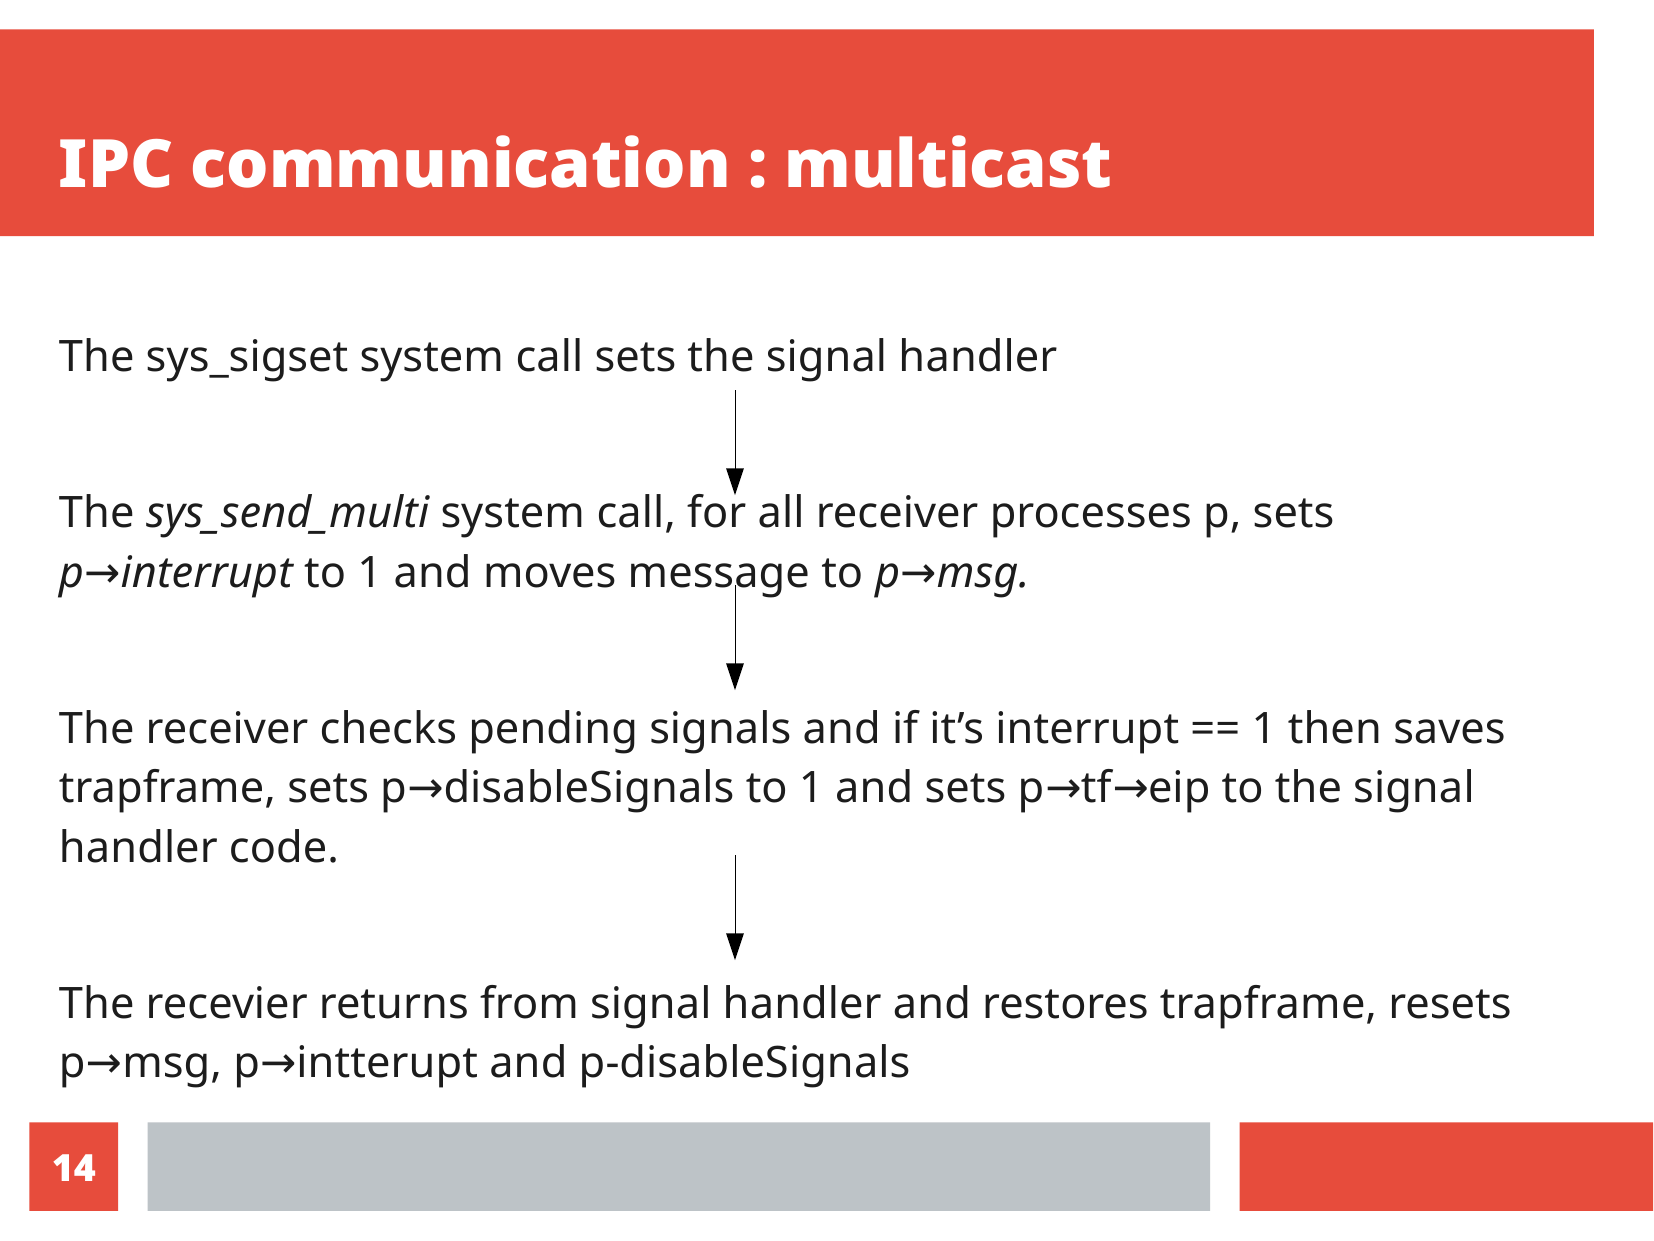

IPC communication : multicast
# The sys_sigset system call sets the signal handler
The sys_send_multi system call, for all receiver processes p, sets p→interrupt to 1 and moves message to p→msg.
The receiver checks pending signals and if it’s interrupt == 1 then saves trapframe, sets p→disableSignals to 1 and sets p→tf→eip to the signal handler code.
The recevier returns from signal handler and restores trapframe, resets p→msg, p→intterupt and p-disableSignals
14